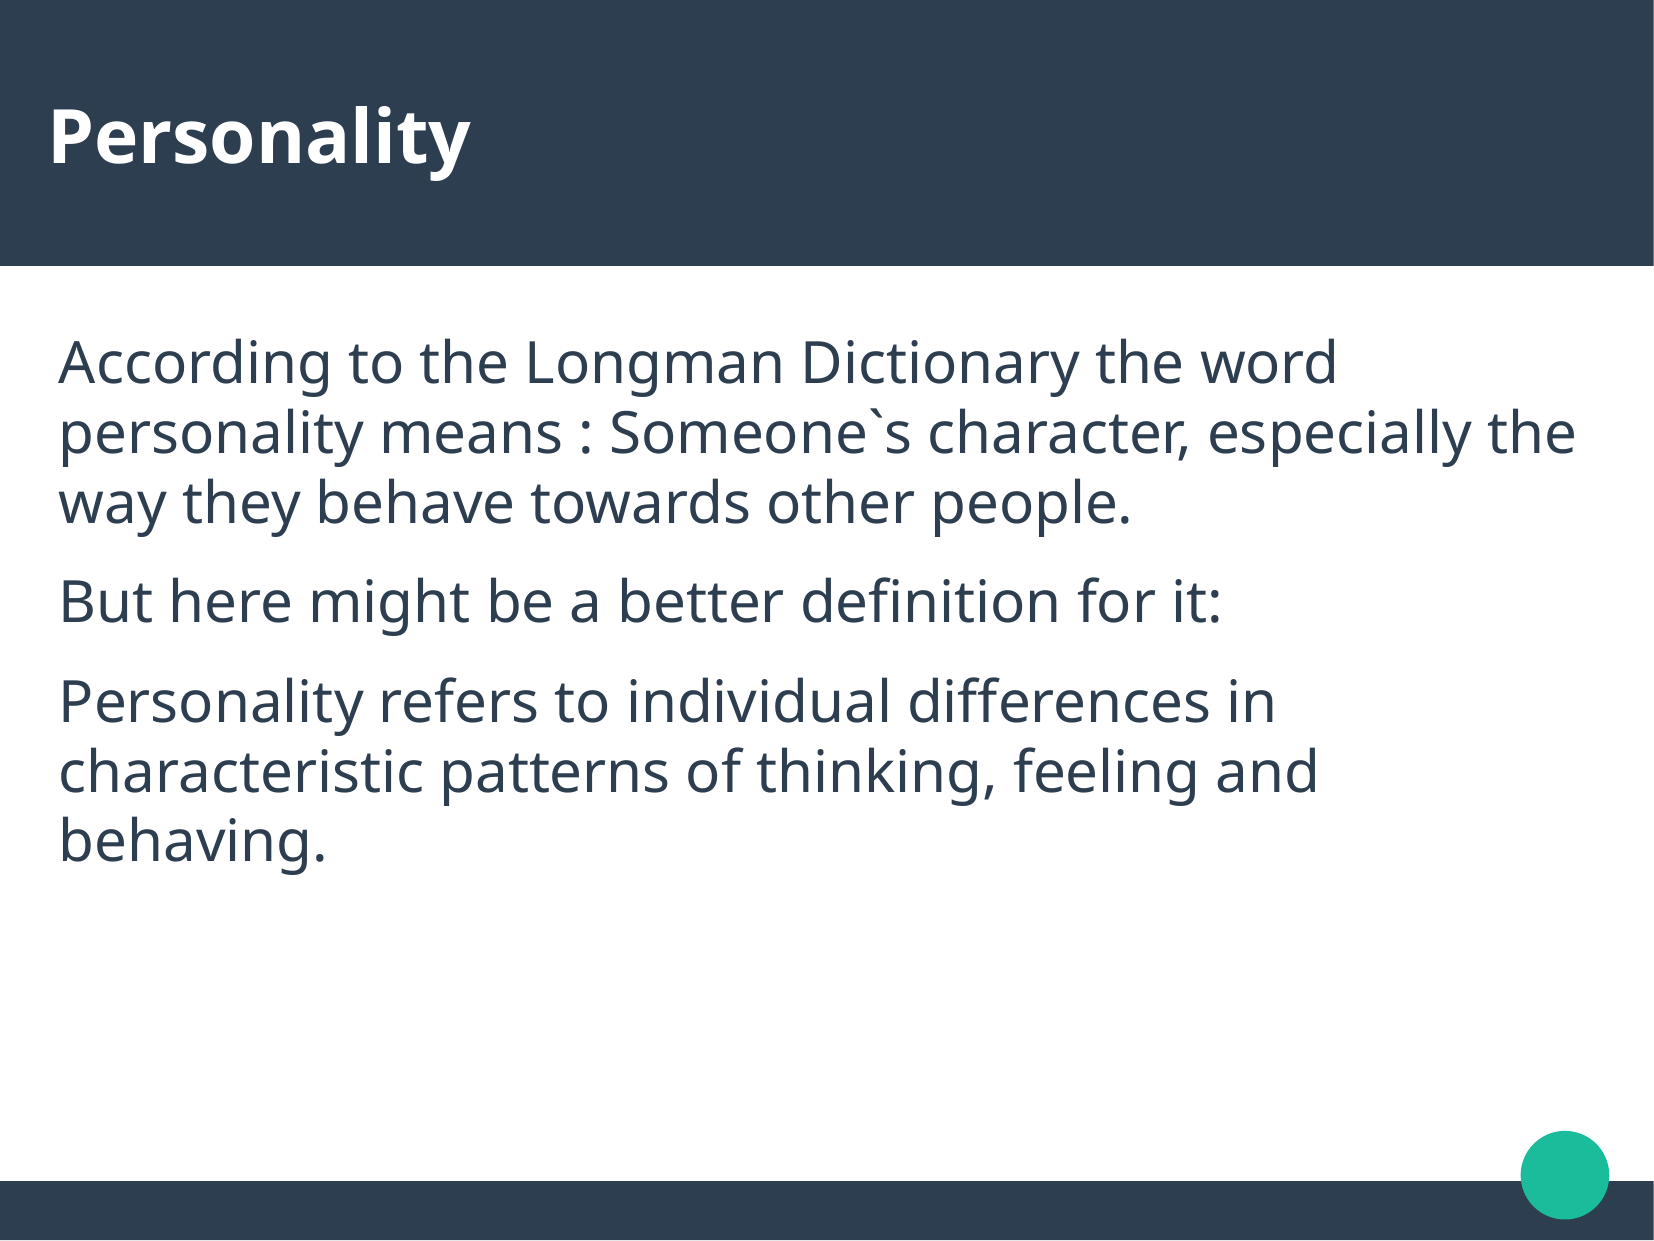

# Personality
According to the Longman Dictionary the word personality means : Someone`s character, especially the way they behave towards other people.
But here might be a better definition for it:
Personality refers to individual differences in characteristic patterns of thinking, feeling and behaving.